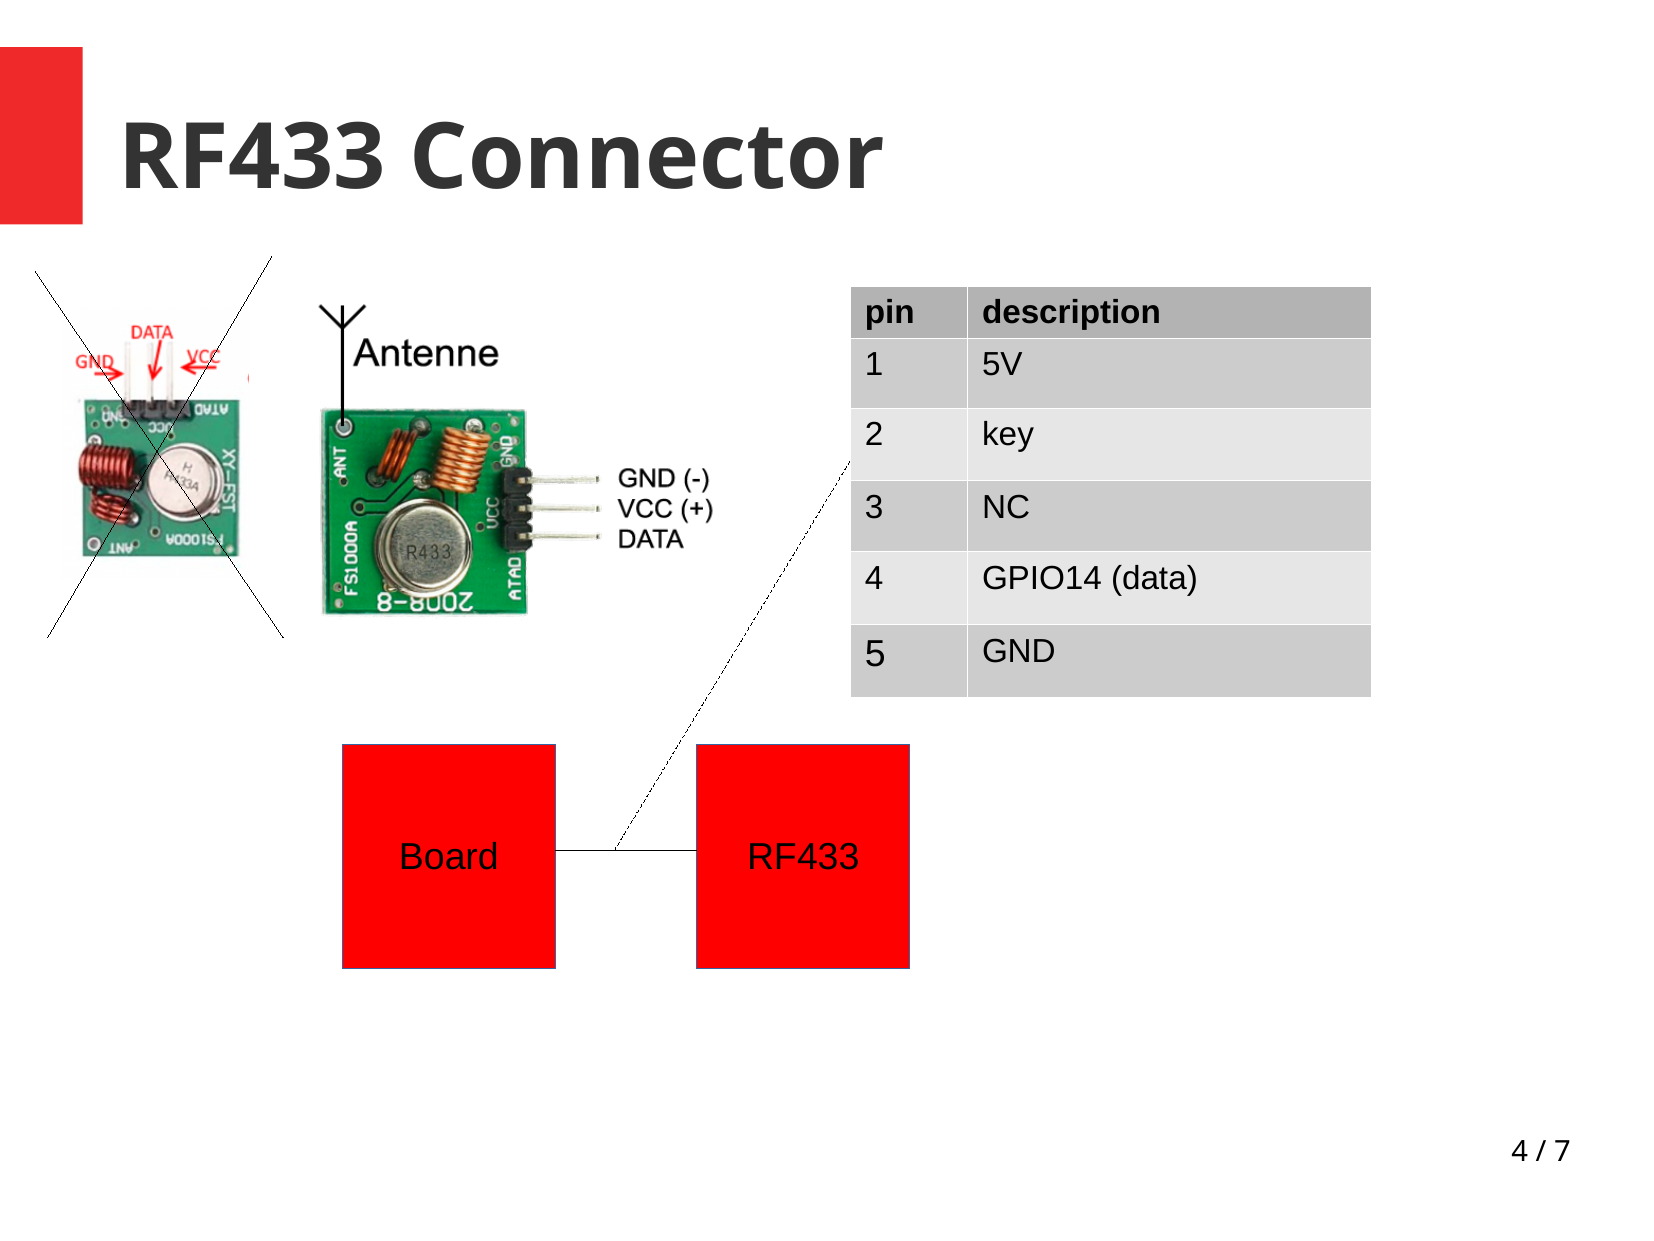

# RF433 Connector
| pin | description |
| --- | --- |
| 1 | 5V |
| 2 | key |
| 3 | NC |
| 4 | GPIO14 (data) |
| 5 | GND |
Board
RF433
4